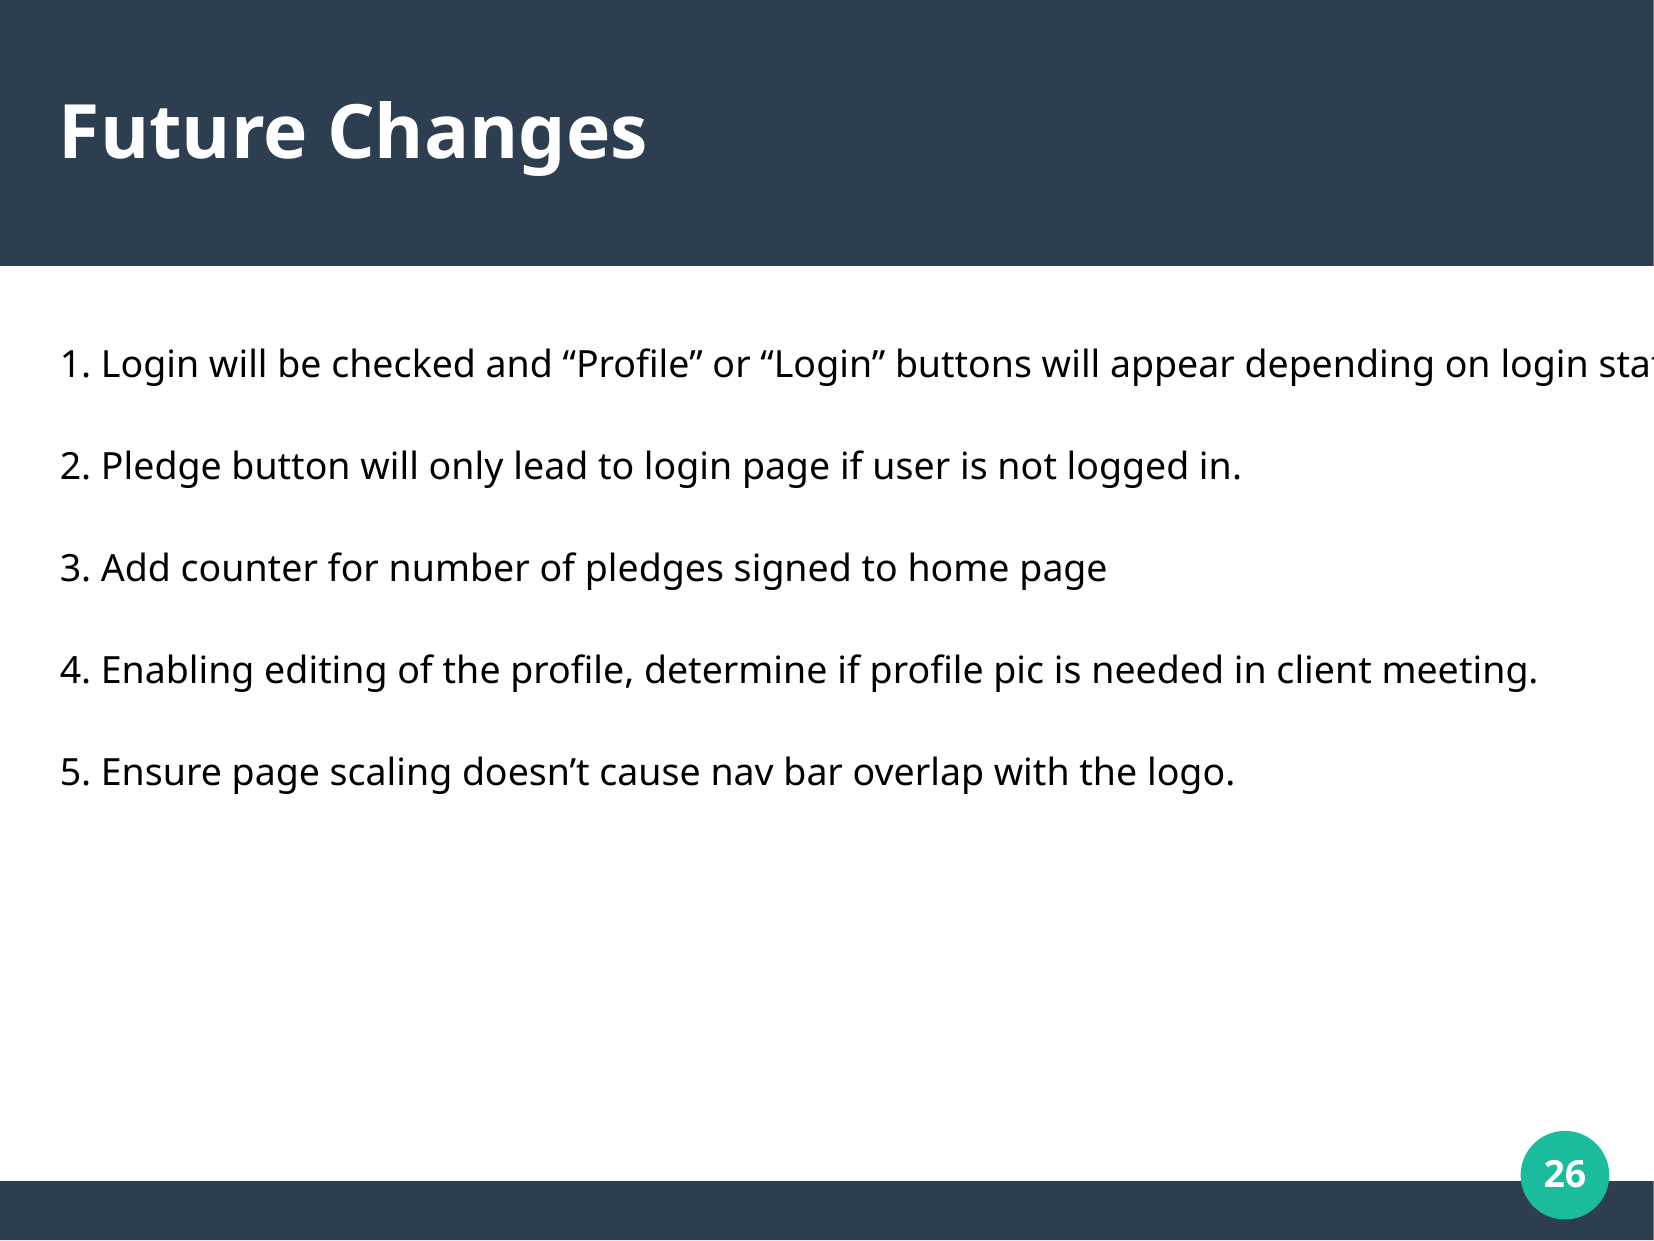

# Future Changes
1. Login will be checked and “Profile” or “Login” buttons will appear depending on login status.
2. Pledge button will only lead to login page if user is not logged in.
3. Add counter for number of pledges signed to home page
4. Enabling editing of the profile, determine if profile pic is needed in client meeting.
5. Ensure page scaling doesn’t cause nav bar overlap with the logo.